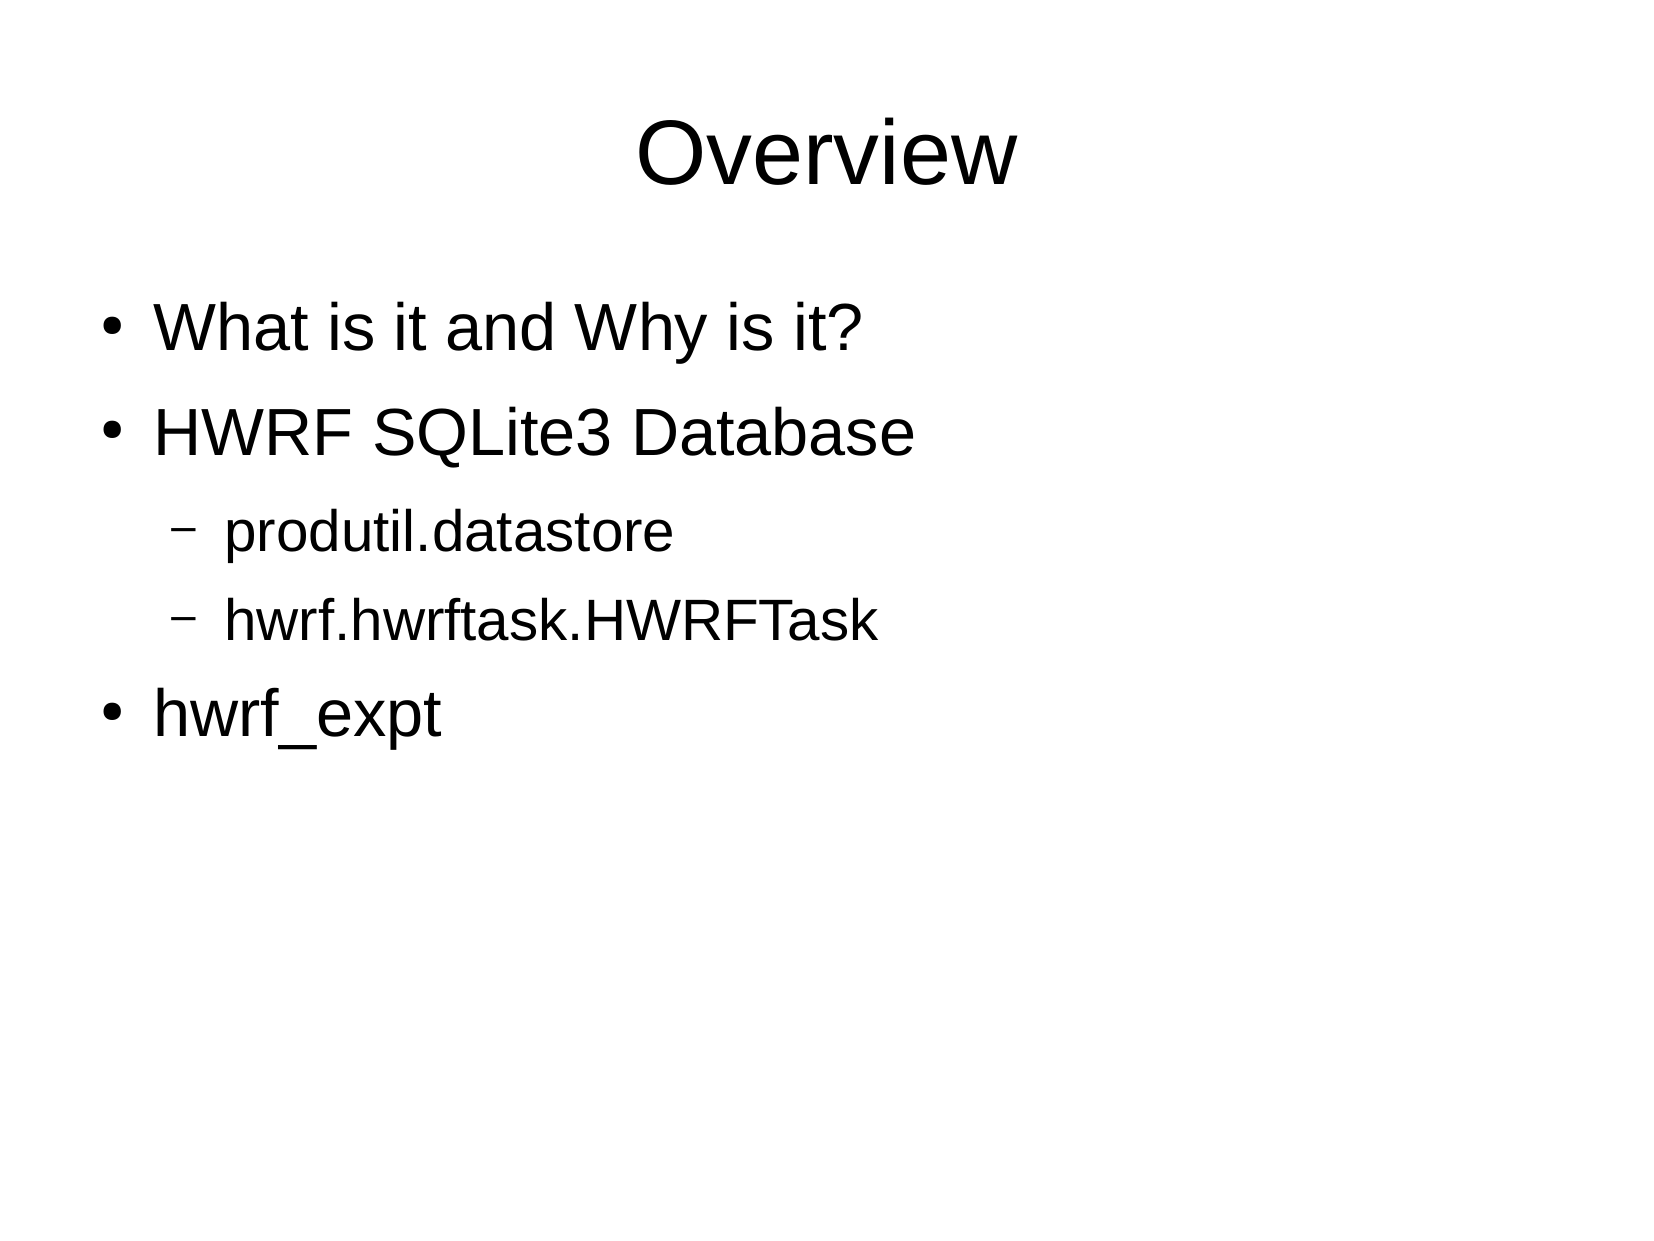

# Overview
What is it and Why is it?
HWRF SQLite3 Database
produtil.datastore
hwrf.hwrftask.HWRFTask
hwrf_expt